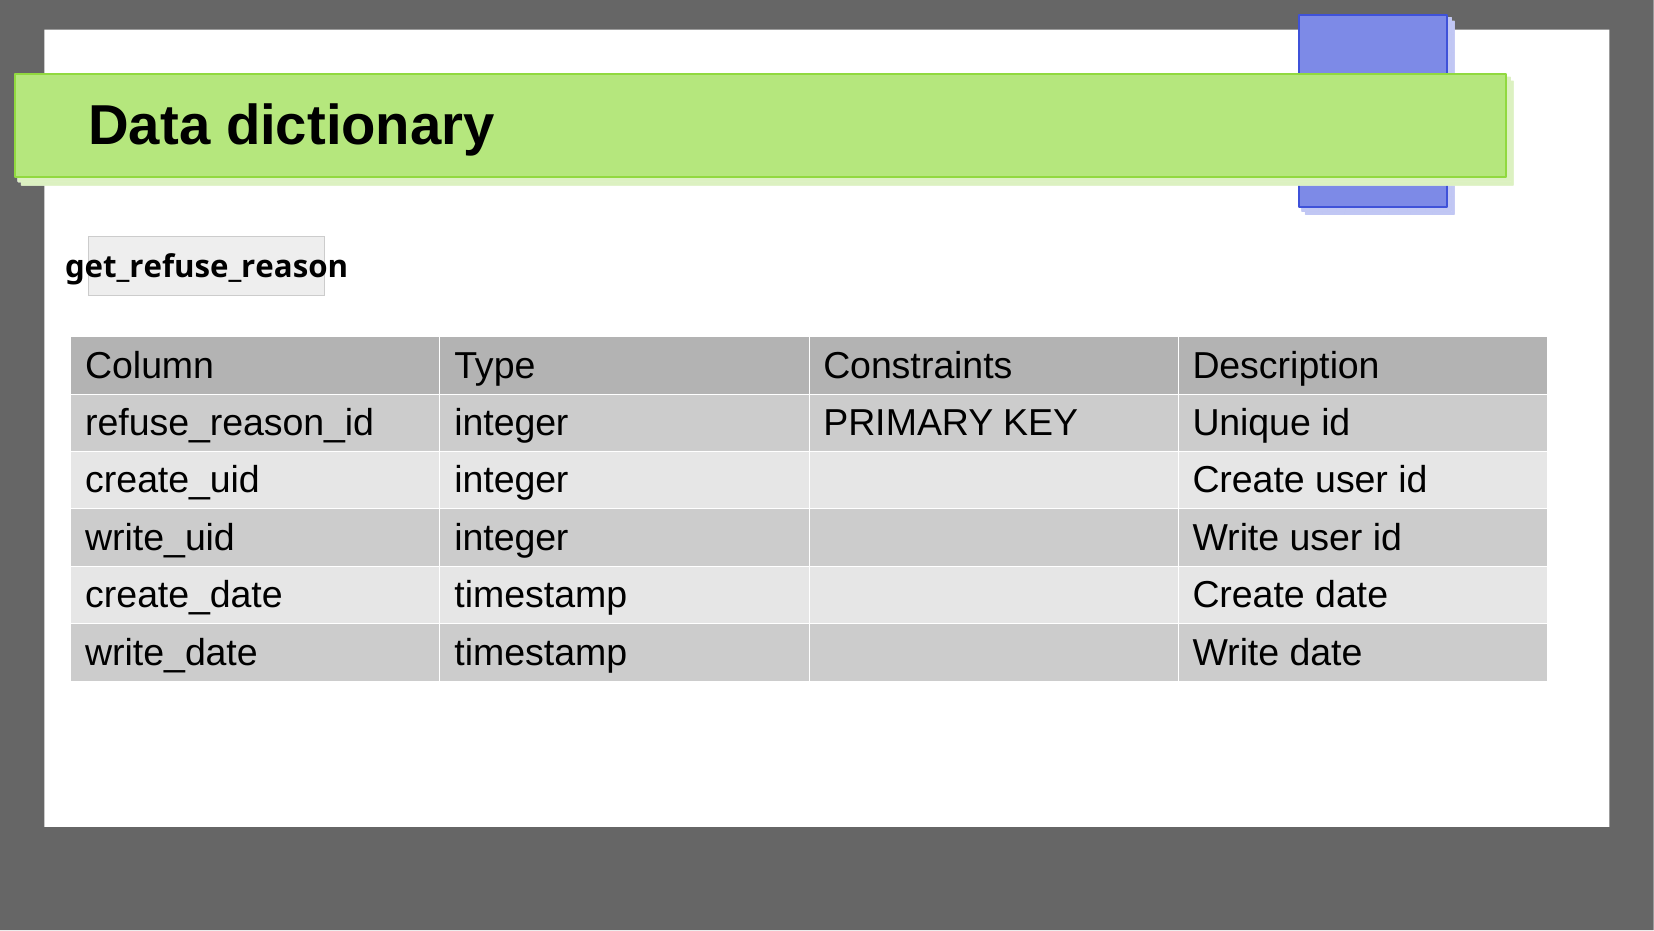

# Data dictionary
get_refuse_reason
| Column | Type | Constraints | Description |
| --- | --- | --- | --- |
| refuse\_reason\_id | integer | PRIMARY KEY | Unique id |
| create\_uid | integer | | Create user id |
| write\_uid | integer | | Write user id |
| create\_date | timestamp | | Create date |
| write\_date | timestamp | | Write date |